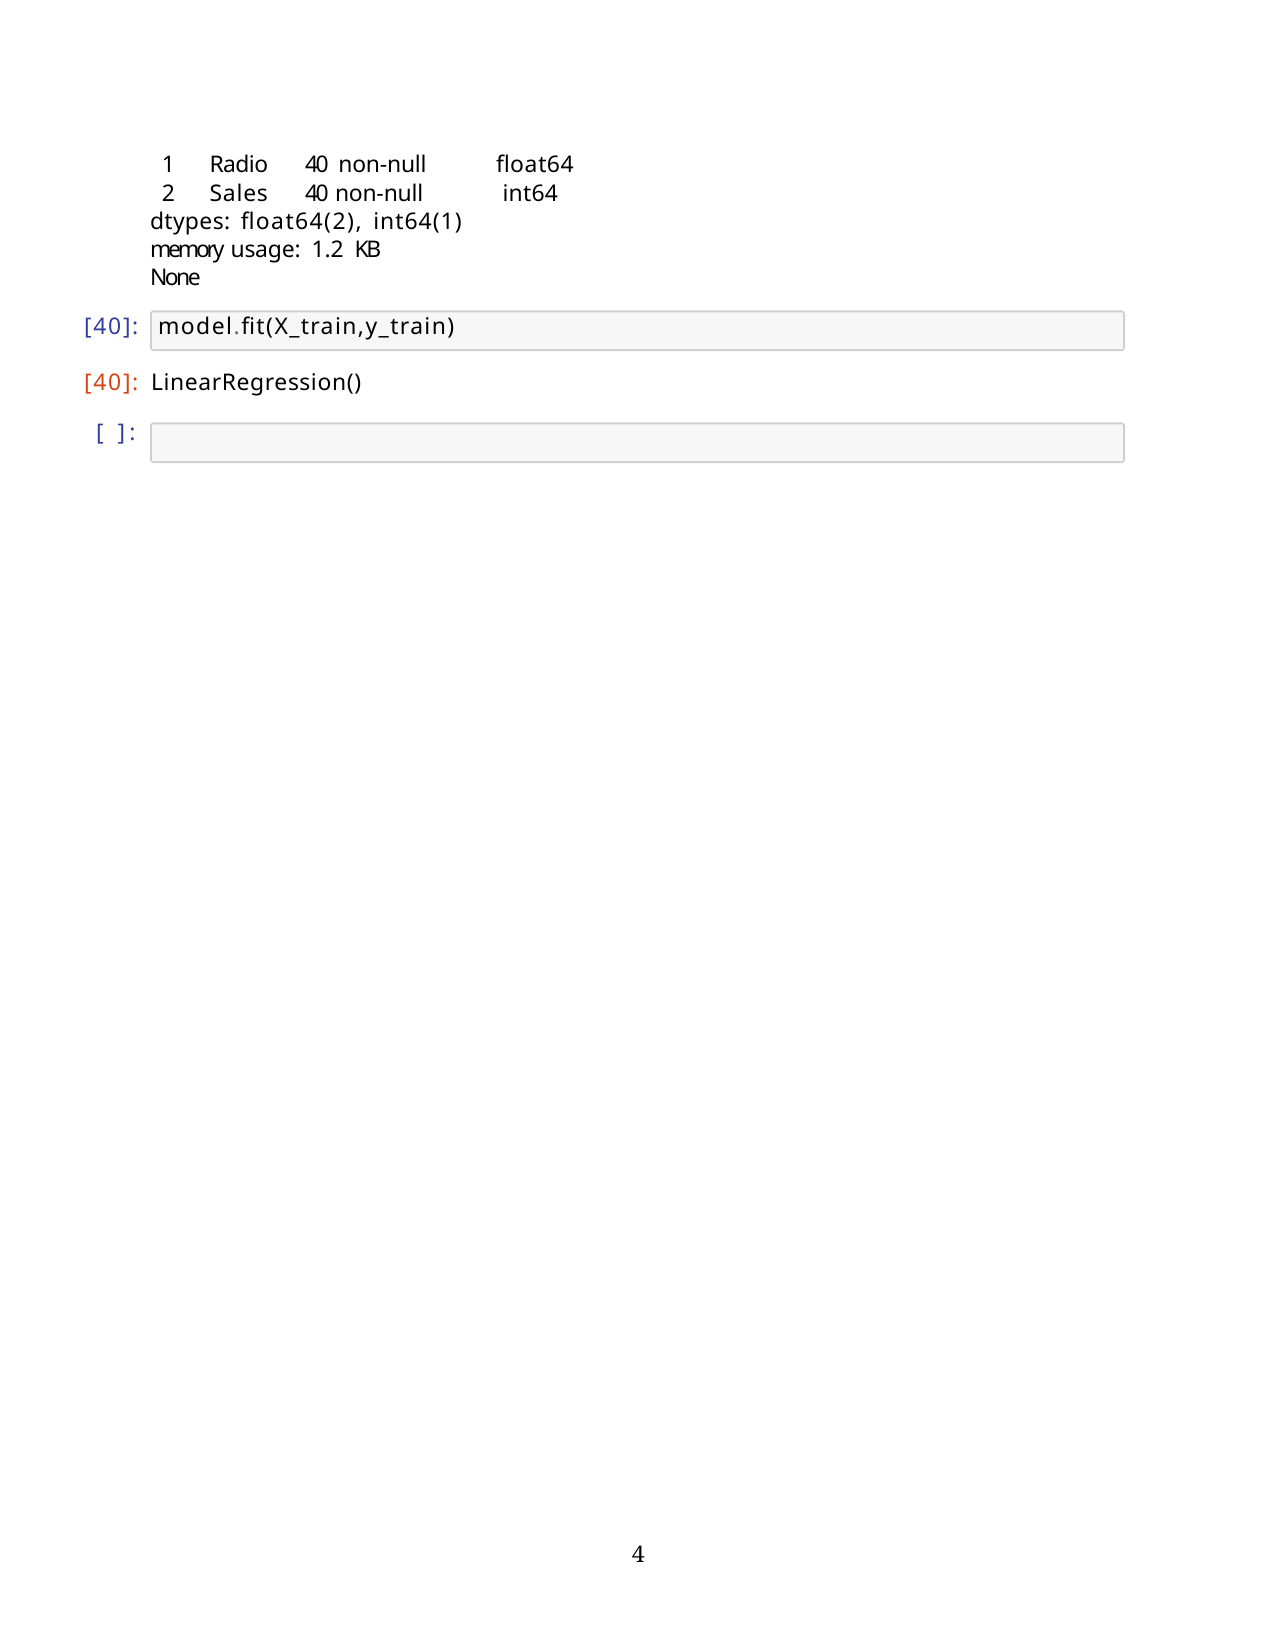

1	Radio
40 non-null
float64 int64
2	Sales	40 non-null dtypes: float64(2), int64(1) memory usage: 1.2 KB
None
[40]:
model.fit(X_train,y_train)
[40]: LinearRegression()
[ ]: